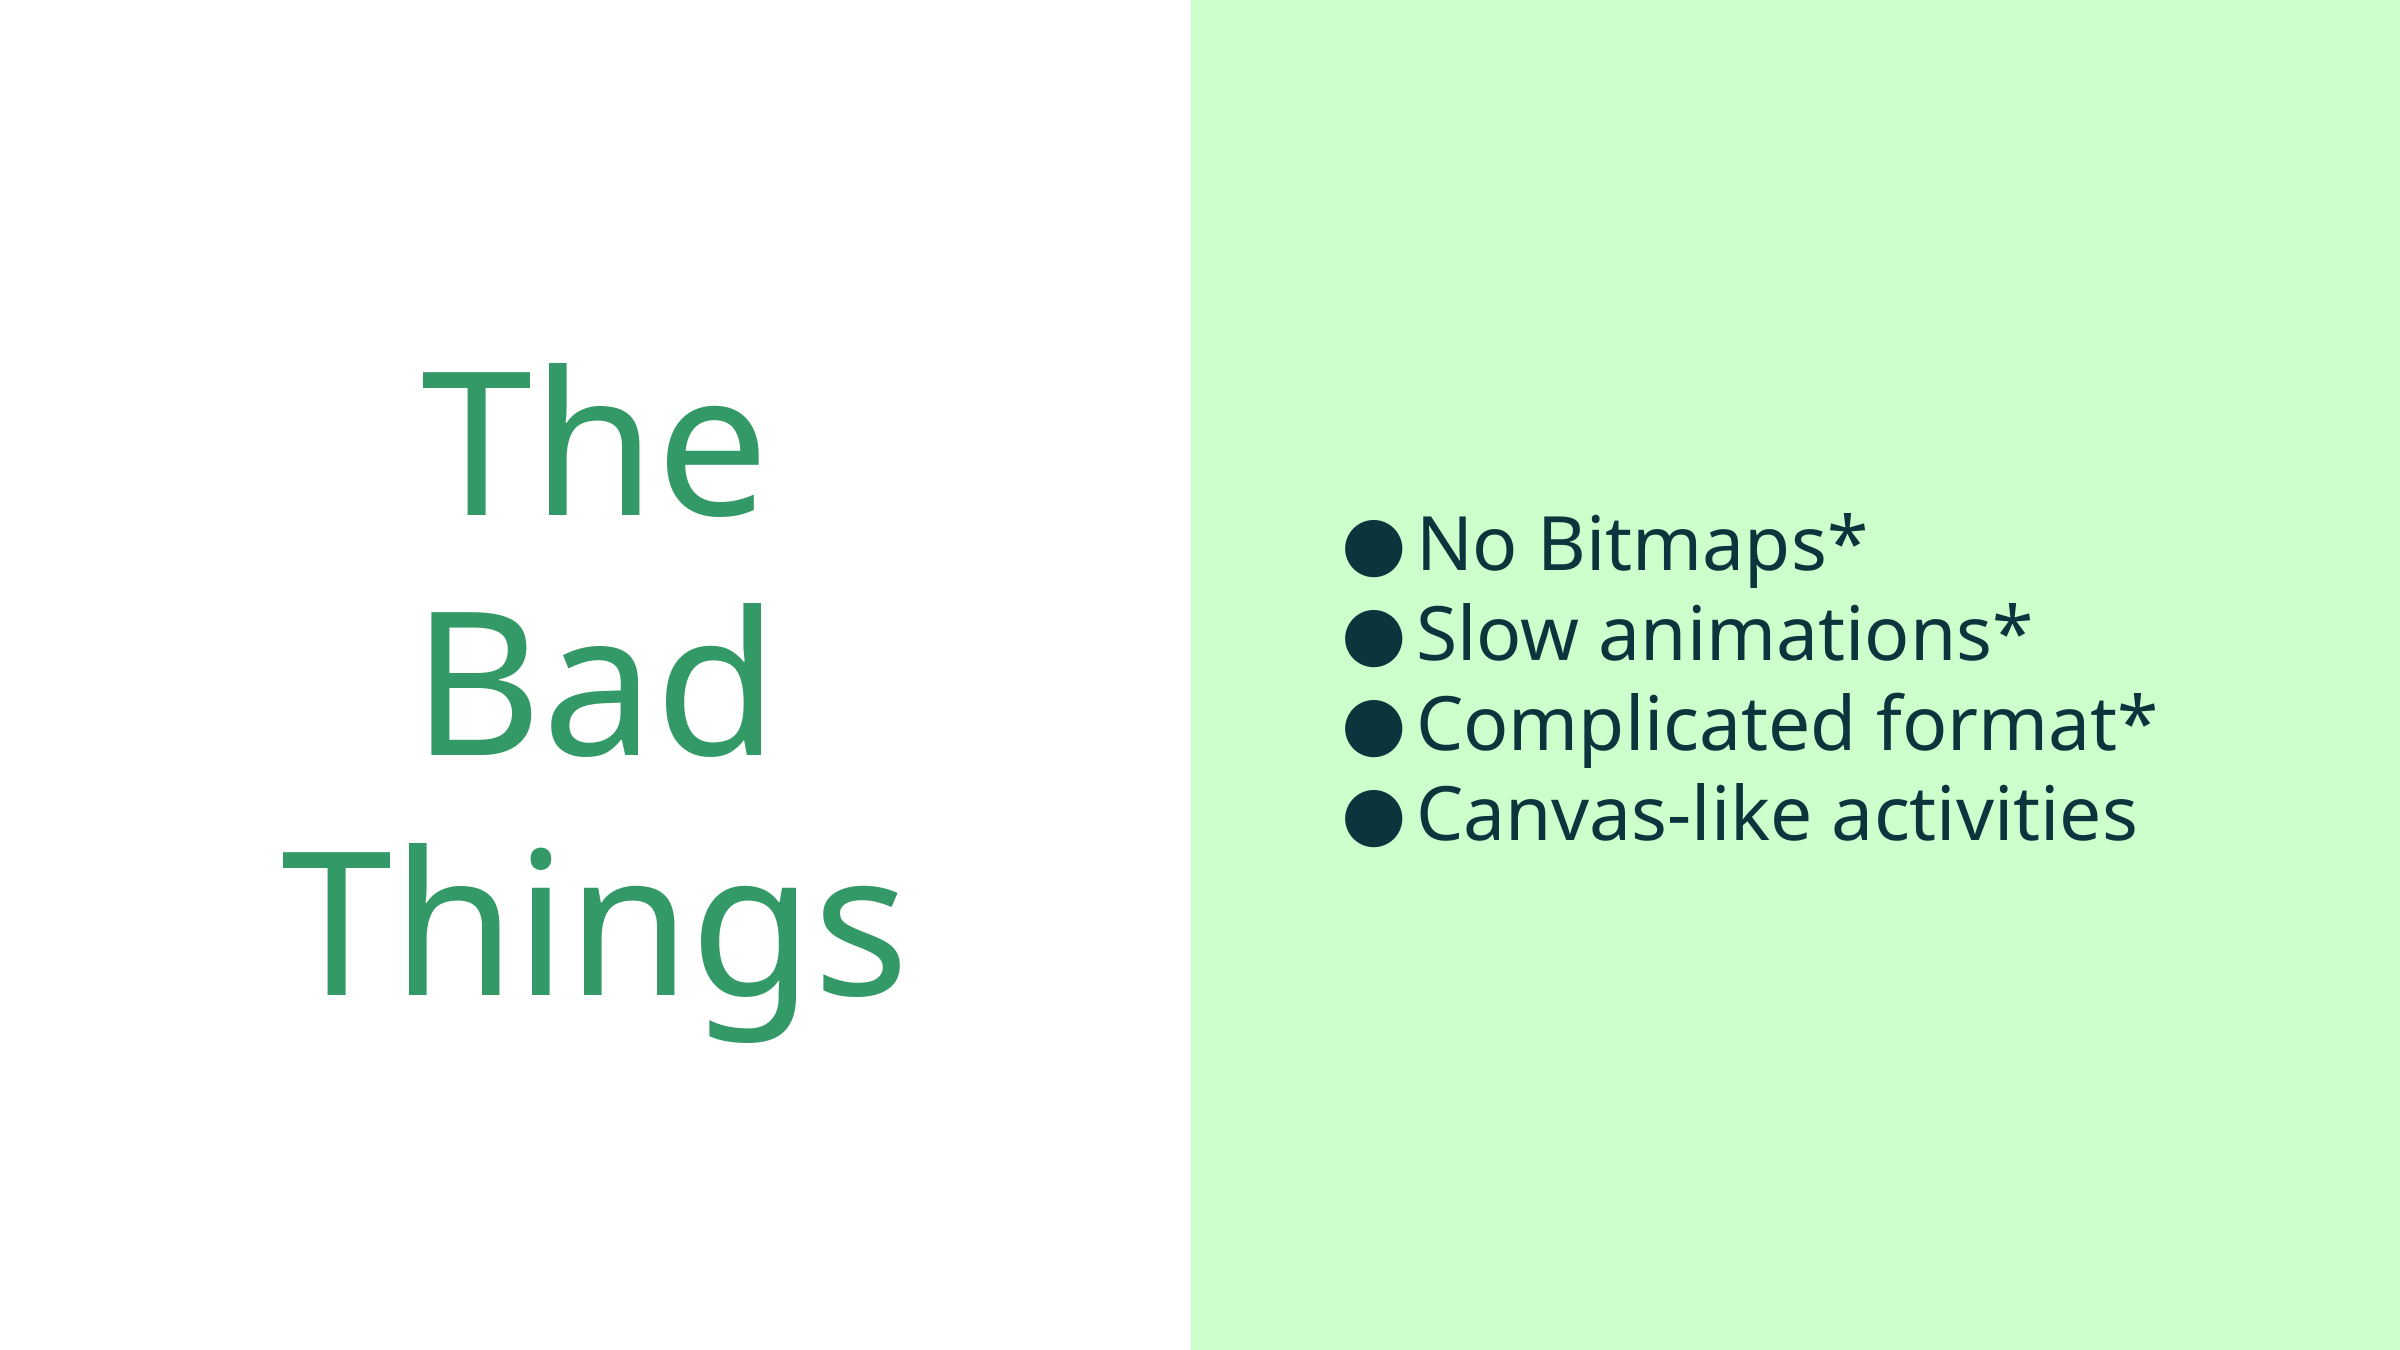

The
Bad
Things
No Bitmaps*
Slow animations*
Complicated format*
Canvas-like activities